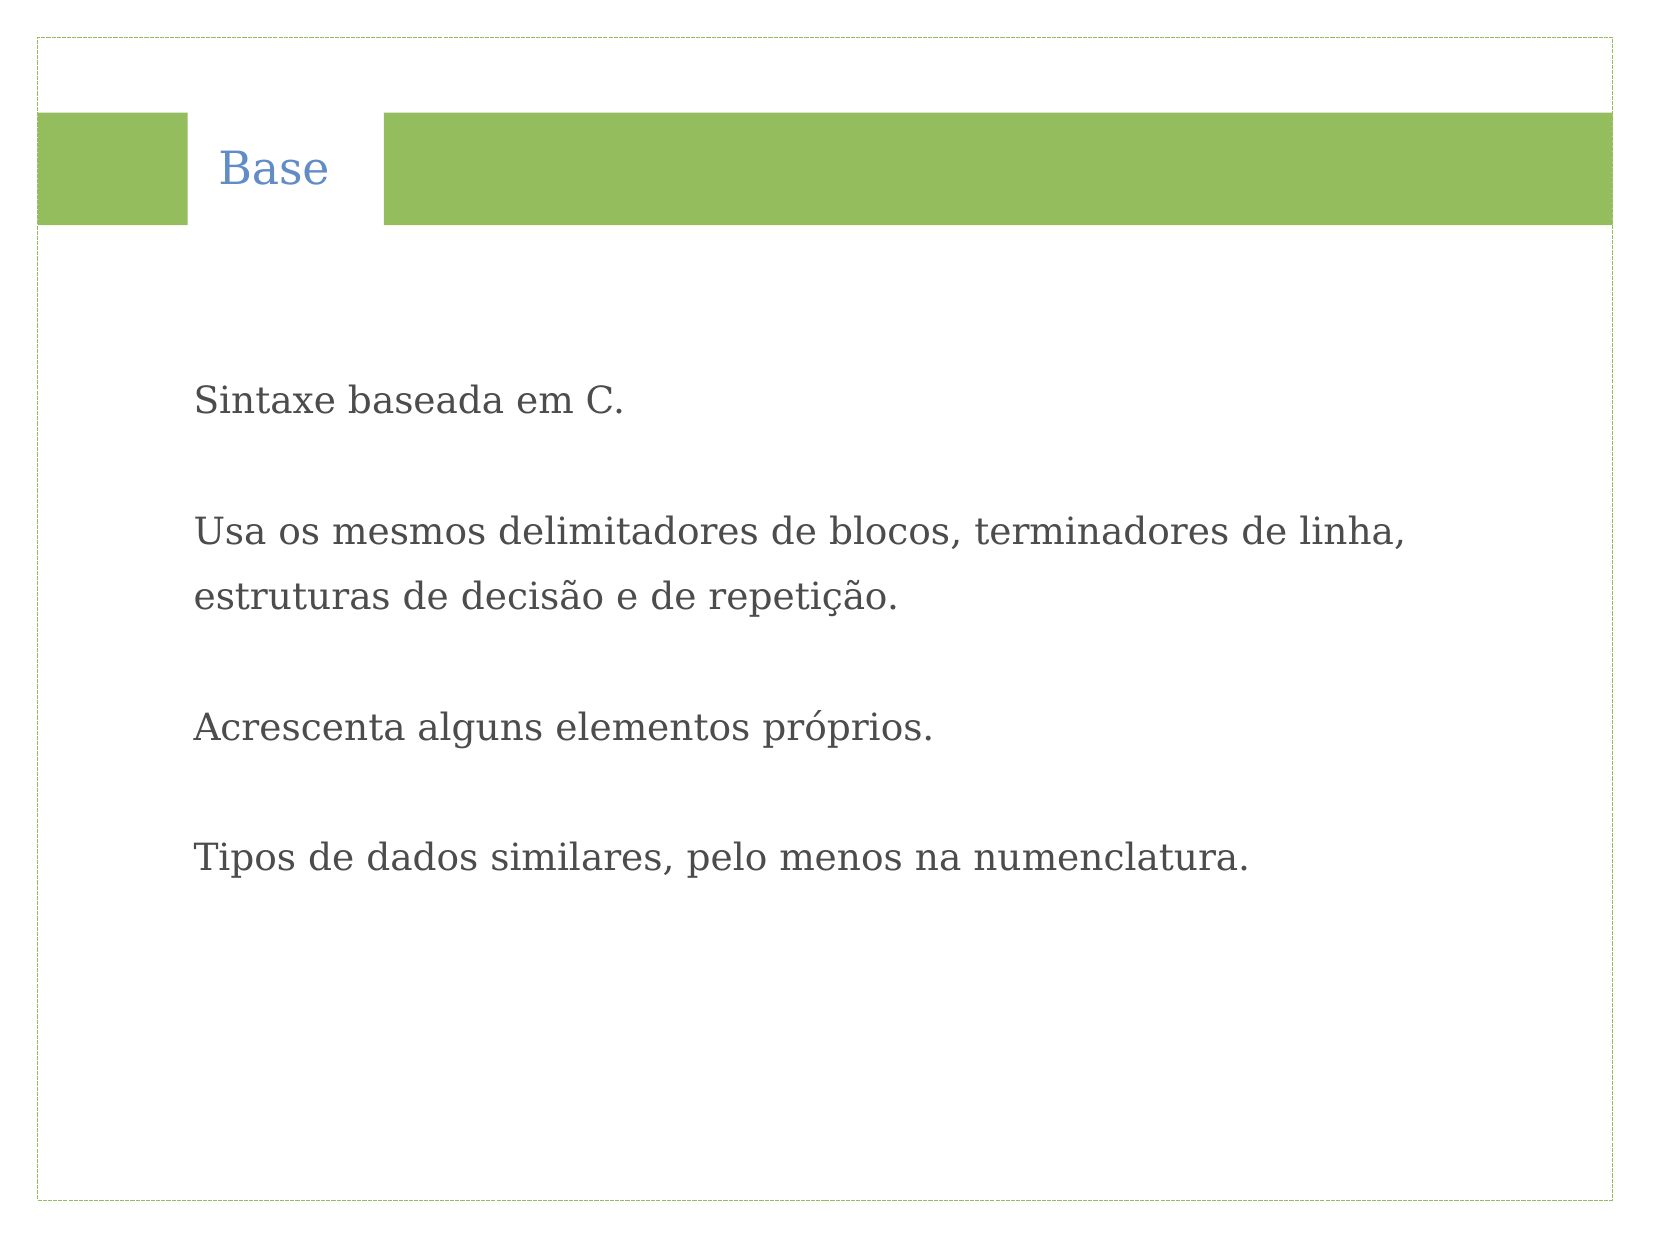

Base
Sintaxe baseada em C.
Usa os mesmos delimitadores de blocos, terminadores de linha, estruturas de decisão e de repetição.
Acrescenta alguns elementos próprios.
Tipos de dados similares, pelo menos na numenclatura.